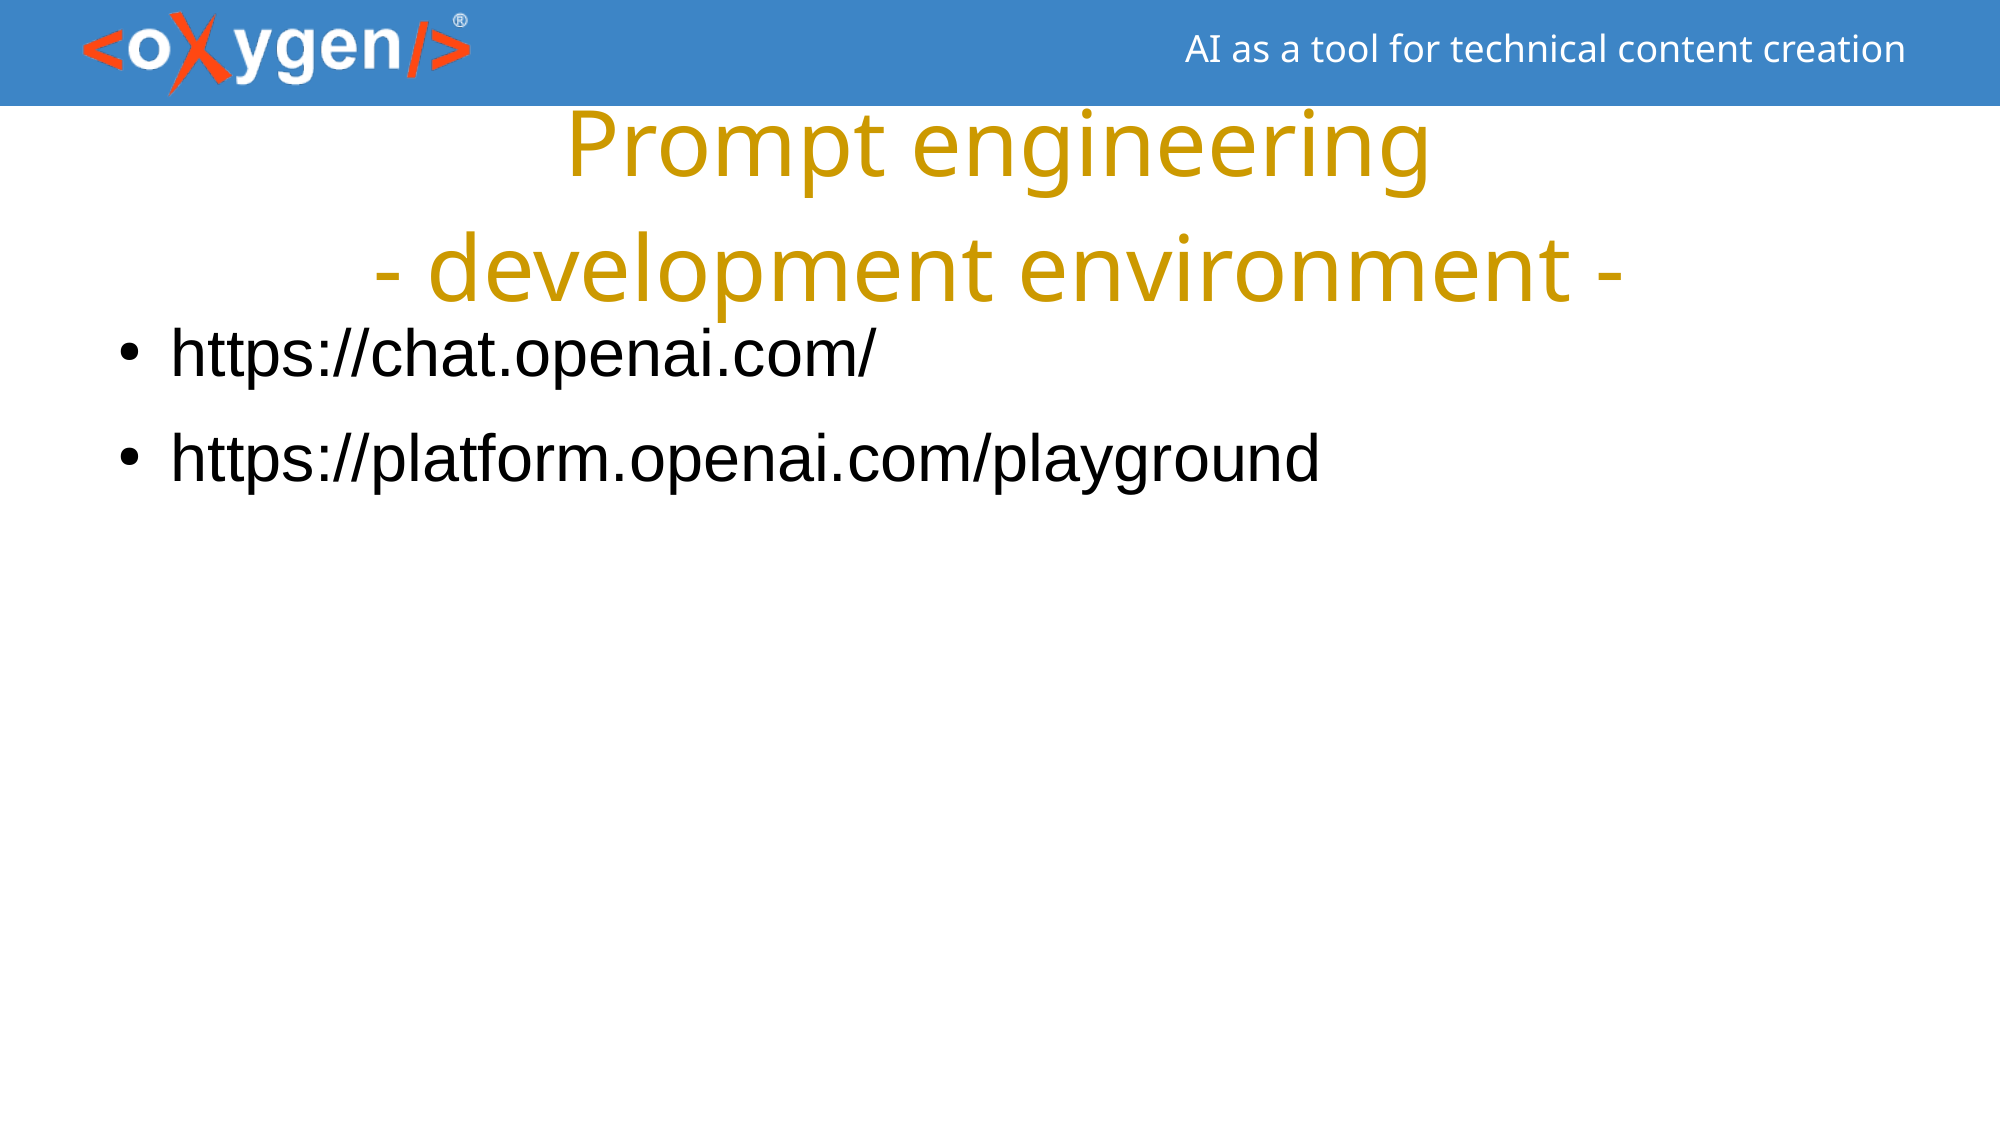

# Prompt engineering - development environment -
https://chat.openai.com/
https://platform.openai.com/playground